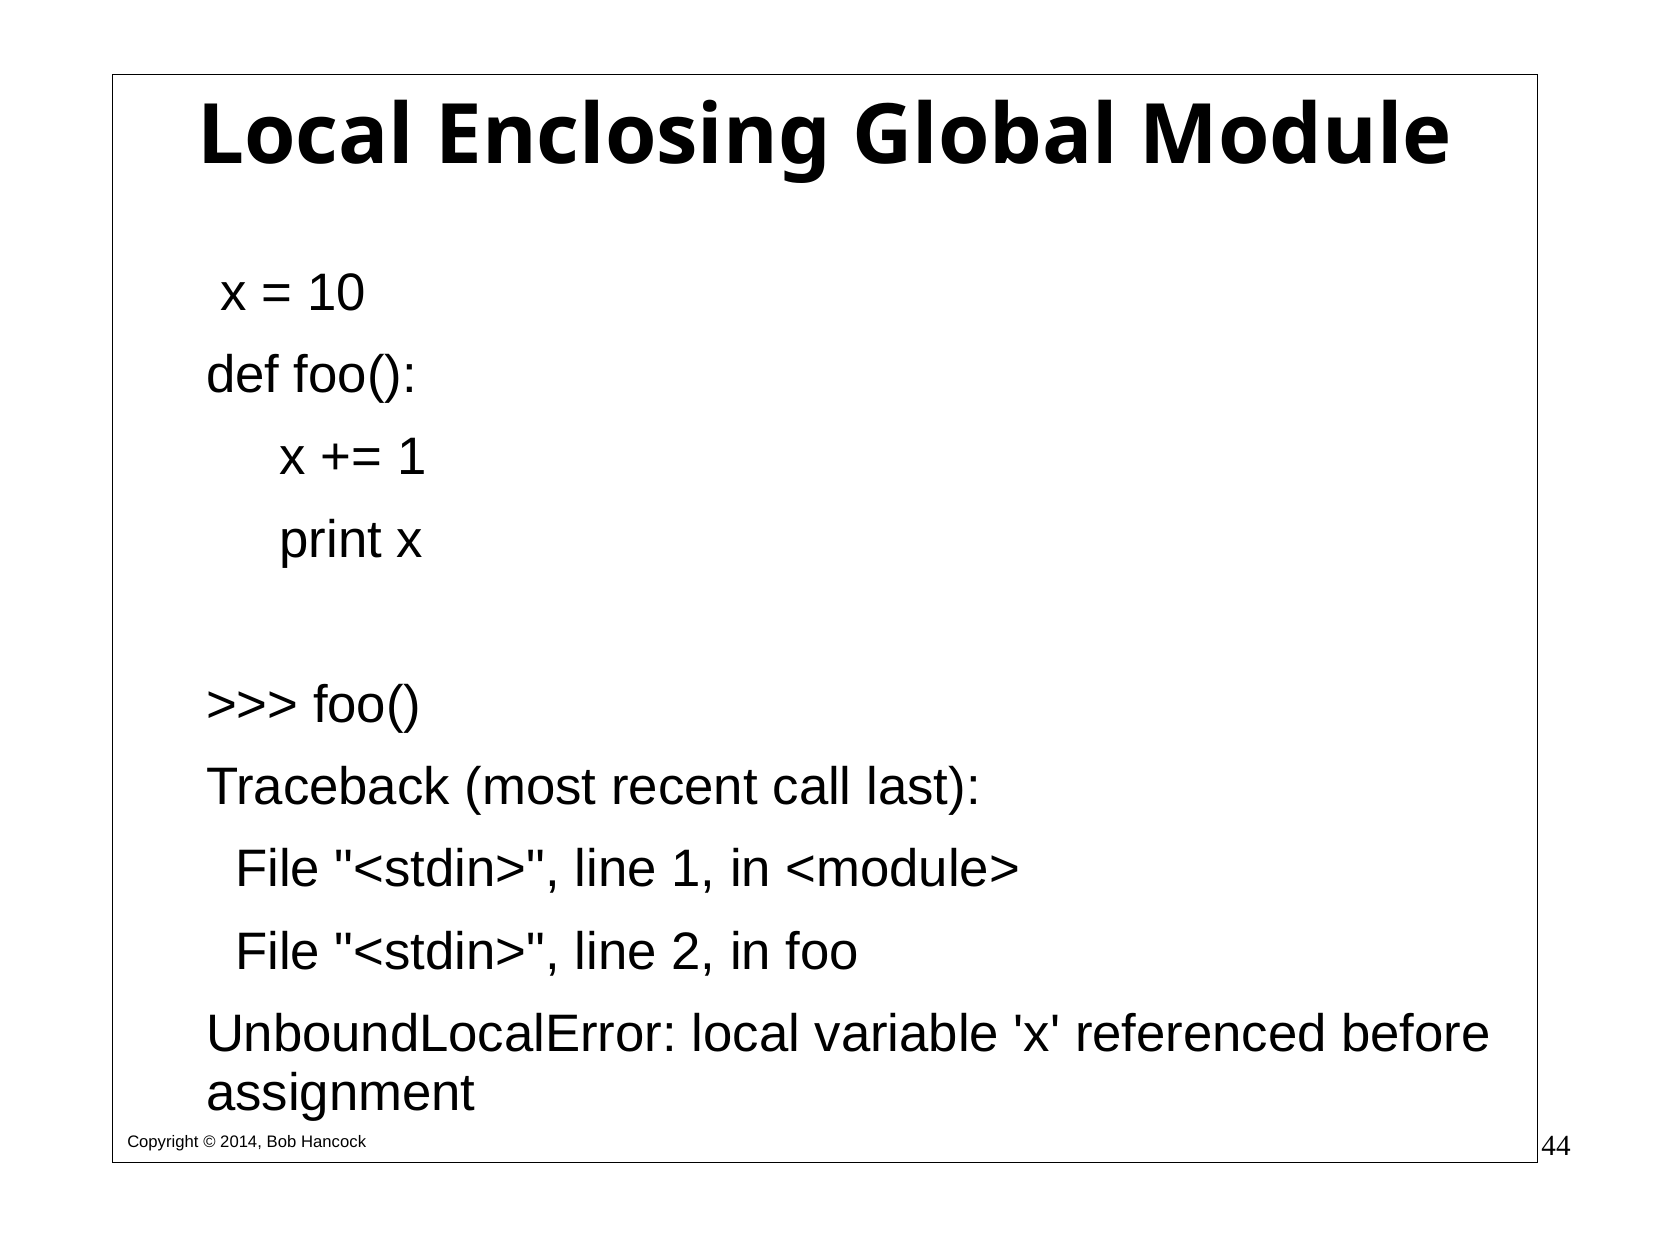

# Local Enclosing Global Module
 x = 10
def foo():
 x += 1
 print x
>>> foo()
Traceback (most recent call last):
 File "<stdin>", line 1, in <module>
 File "<stdin>", line 2, in foo
UnboundLocalError: local variable 'x' referenced before assignment
Copyright © 2014, Bob Hancock
44